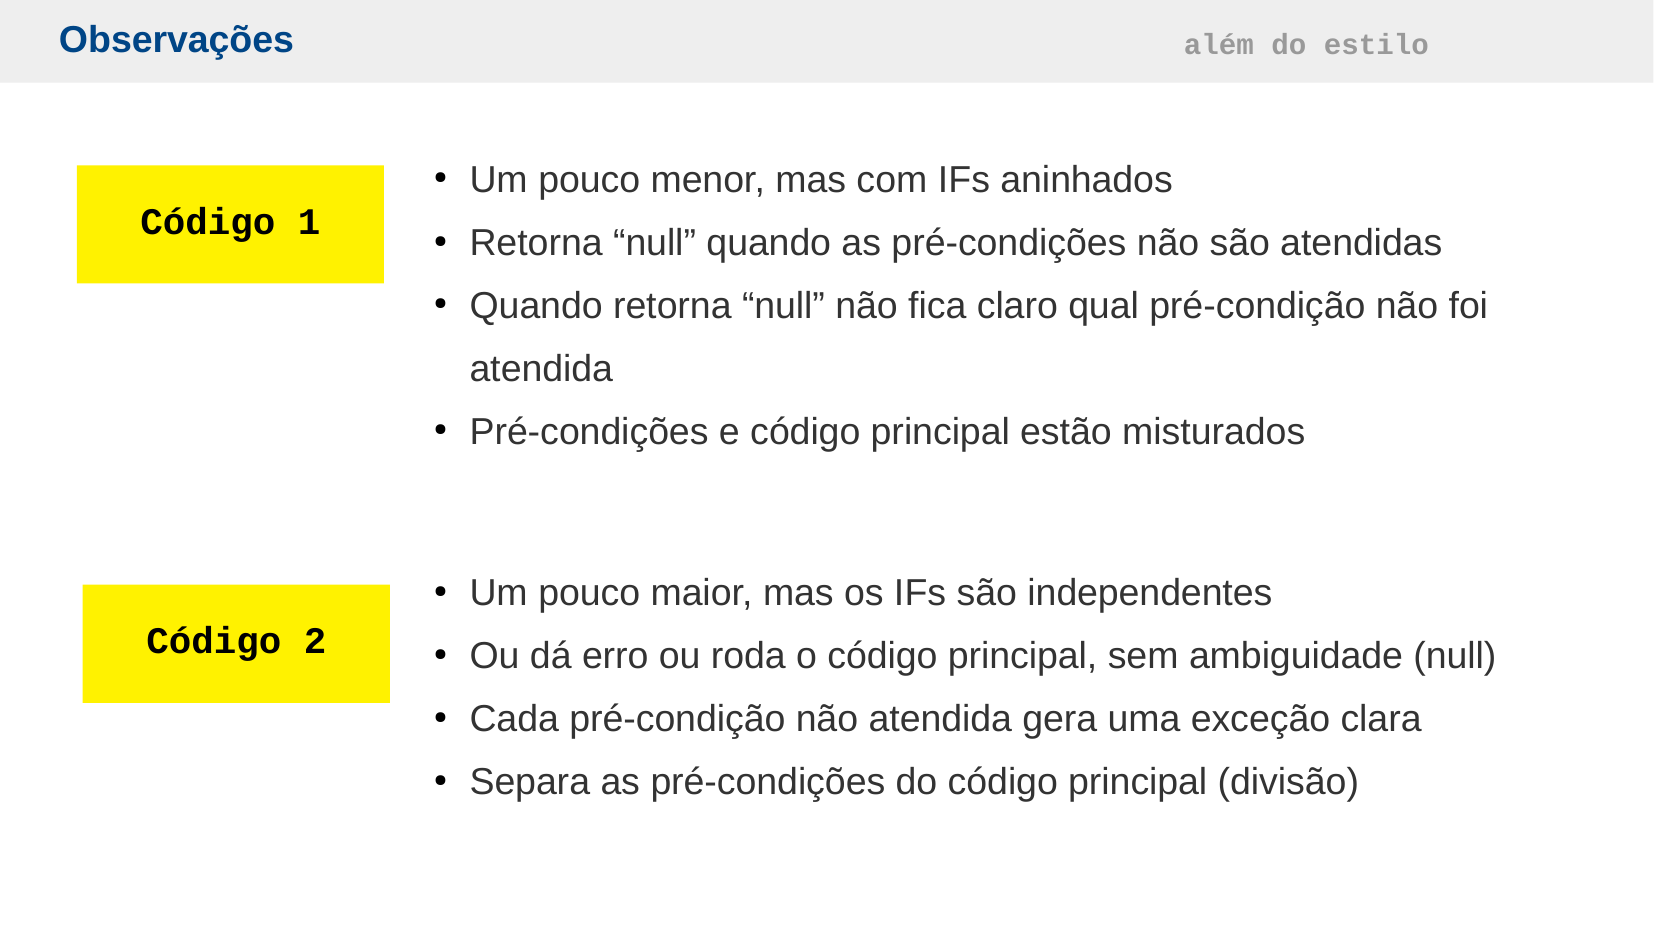

Observações
além do estilo
Um pouco menor, mas com IFs aninhados
Retorna “null” quando as pré-condições não são atendidas
Quando retorna “null” não fica claro qual pré-condição não foi atendida
Pré-condições e código principal estão misturados
Código 1
Um pouco maior, mas os IFs são independentes
Ou dá erro ou roda o código principal, sem ambiguidade (null)
Cada pré-condição não atendida gera uma exceção clara
Separa as pré-condições do código principal (divisão)
Código 2
#